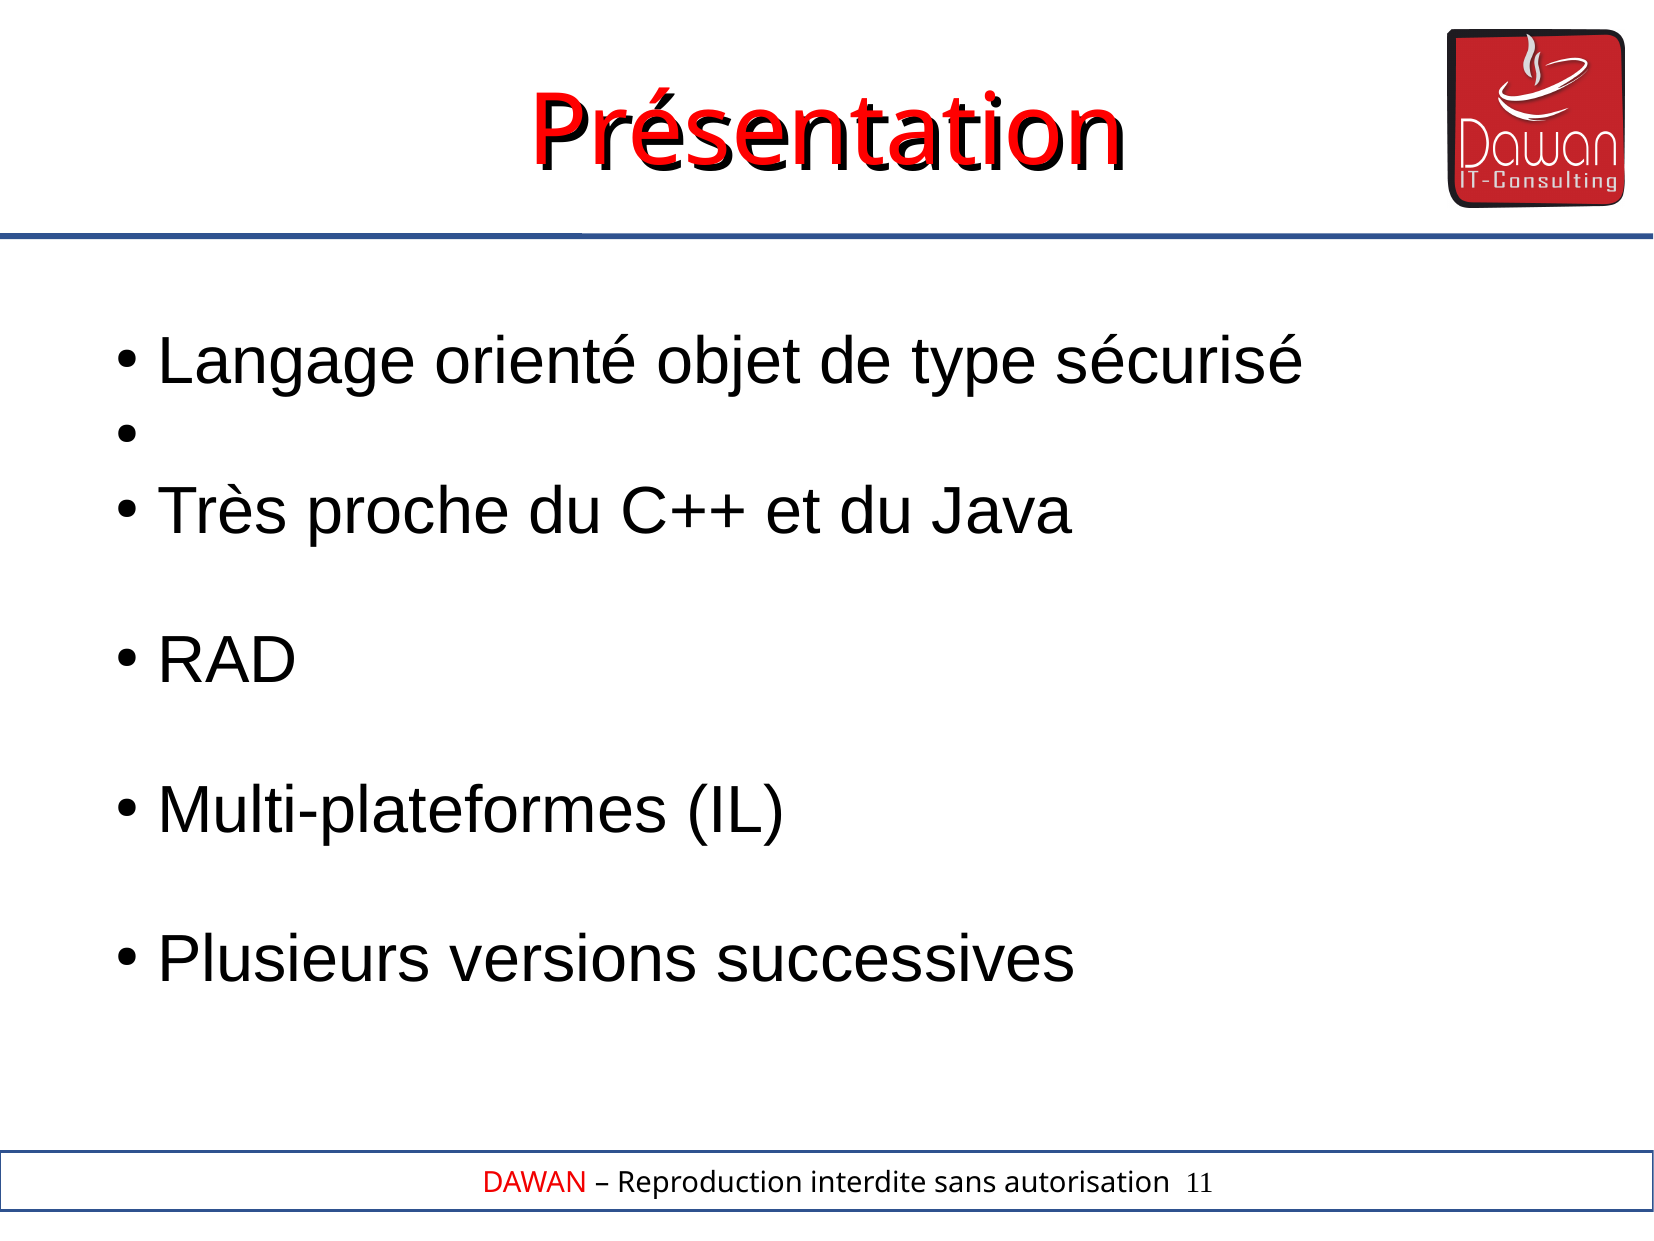

Présentation
 Langage orienté objet de type sécurisé
 Très proche du C++ et du Java
 RAD
 Multi-plateformes (IL)
 Plusieurs versions successives